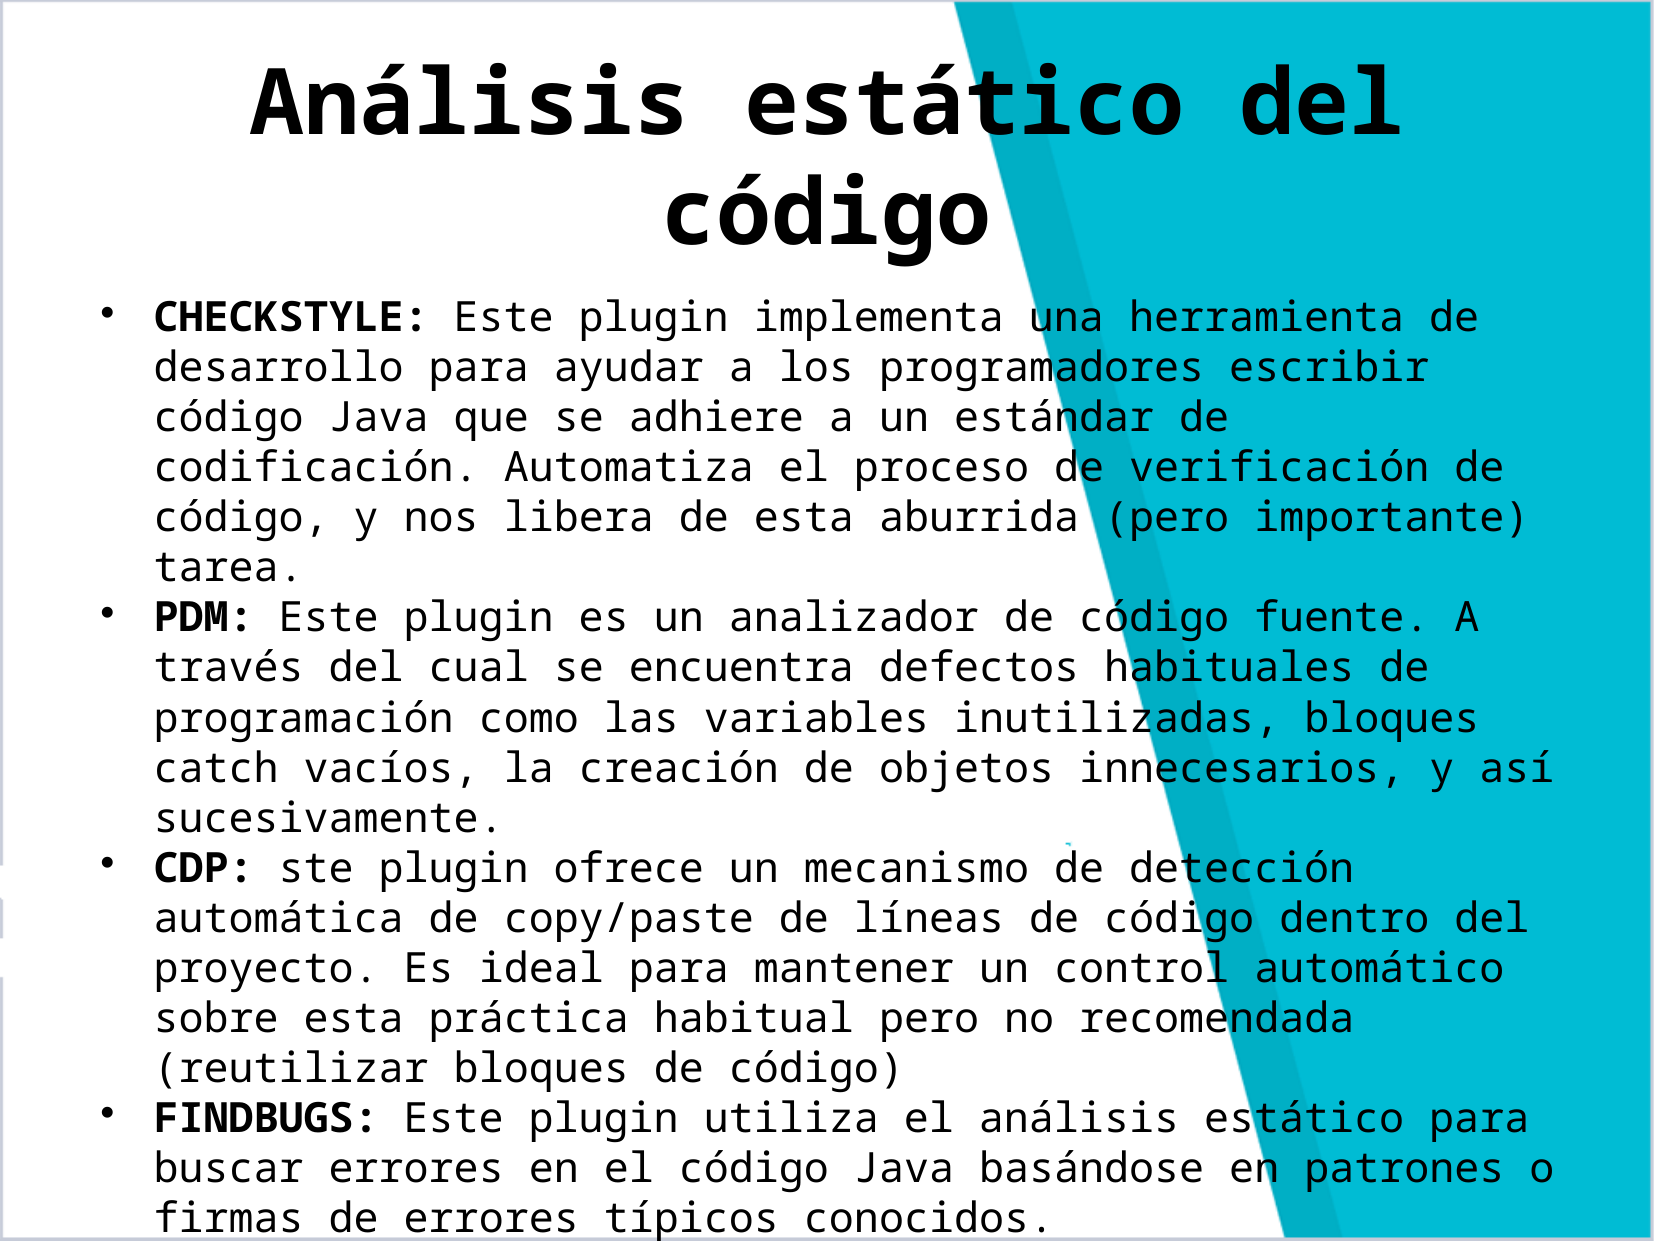

Análisis estático del código
CHECKSTYLE: Este plugin implementa una herramienta de desarrollo para ayudar a los programadores escribir código Java que se adhiere a un estándar de codificación. Automatiza el proceso de verificación de código, y nos libera de esta aburrida (pero importante) tarea.
PDM: Este plugin es un analizador de código fuente. A través del cual se encuentra defectos habituales de programación como las variables inutilizadas, bloques catch vacíos, la creación de objetos innecesarios, y así sucesivamente.
CDP: ste plugin ofrece un mecanismo de detección automática de copy/paste de líneas de código dentro del proyecto. Es ideal para mantener un control automático sobre esta práctica habitual pero no recomendada (reutilizar bloques de código)
FINDBUGS: Este plugin utiliza el análisis estático para buscar errores en el código Java basándose en patrones o firmas de errores típicos conocidos.